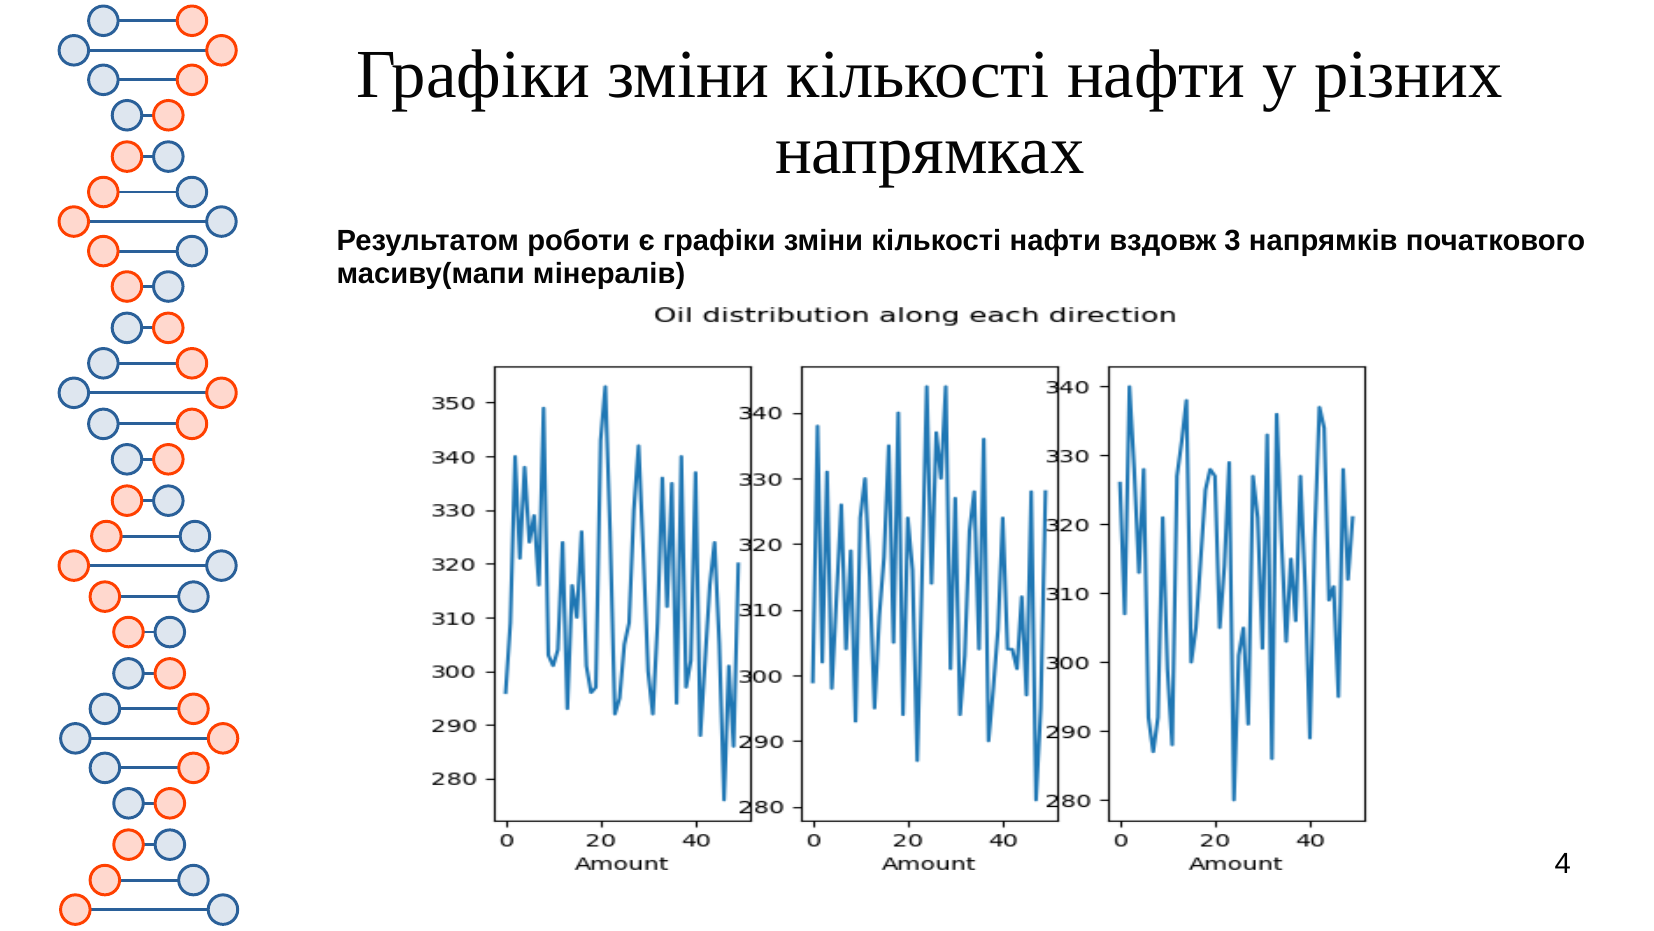

# Графіки зміни кількості нафти у різних напрямках
Результатом роботи є графіки зміни кількості нафти вздовж 3 напрямків початкового масиву(мапи мінералів)
4